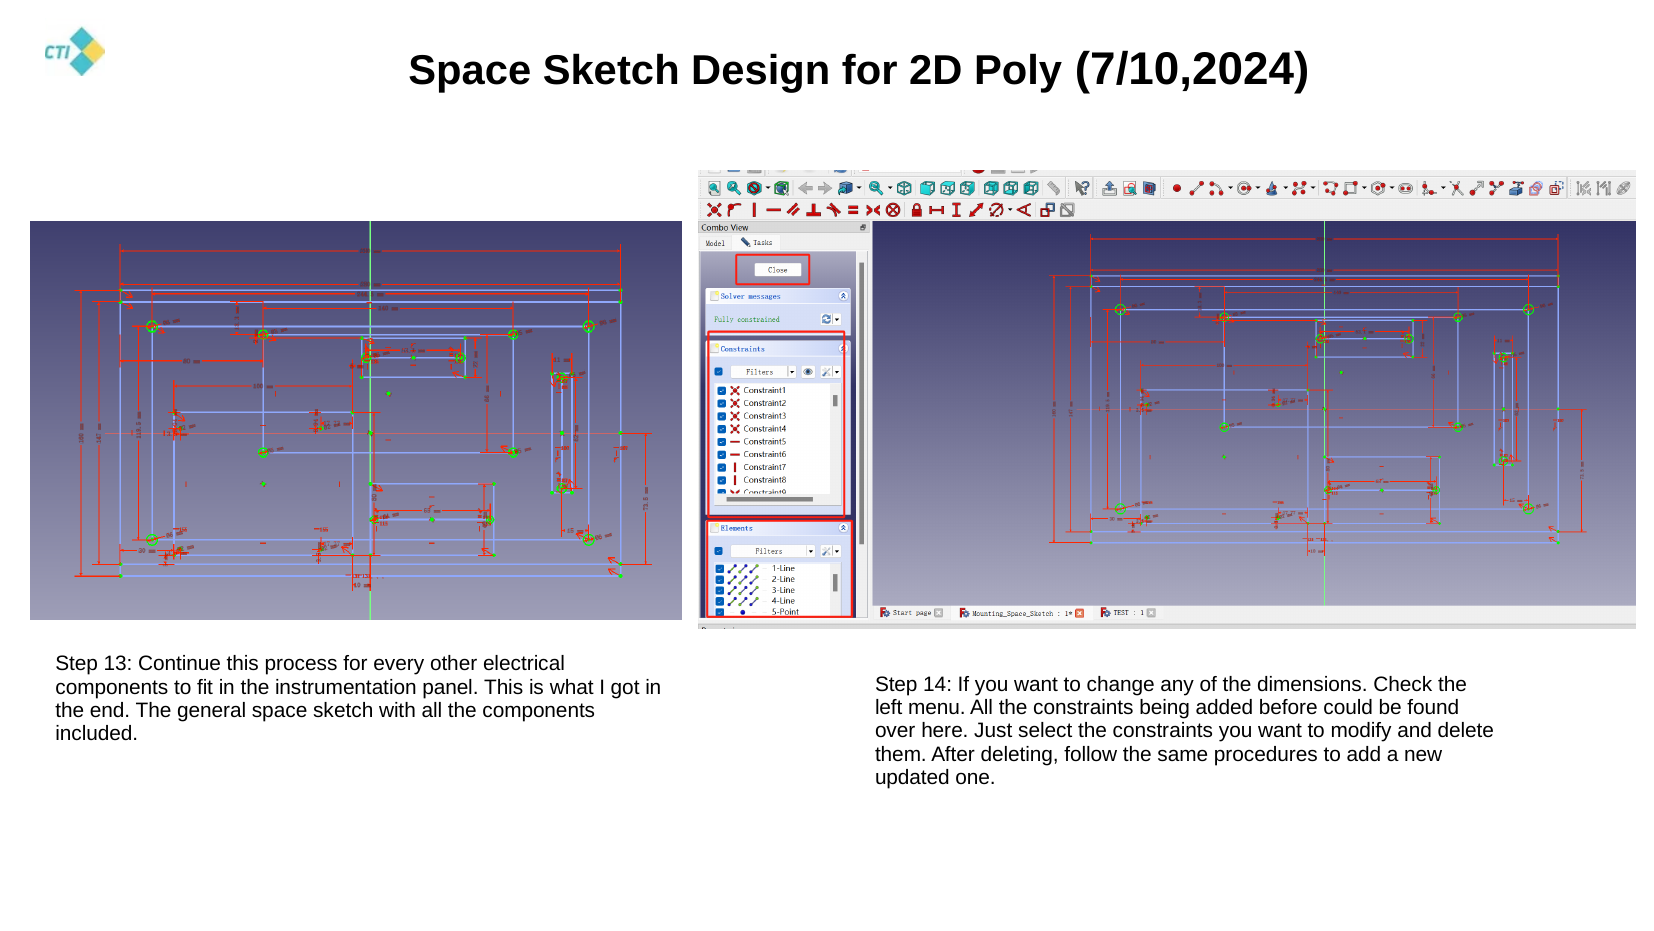

# Space Sketch Design for 2D Poly (7/10,2024)
New
New
Step 13: Continue this process for every other electrical components to fit in the instrumentation panel. This is what I got in the end. The general space sketch with all the components included.
Step 14: If you want to change any of the dimensions. Check the left menu. All the constraints being added before could be found over here. Just select the constraints you want to modify and delete them. After deleting, follow the same procedures to add a new updated one.